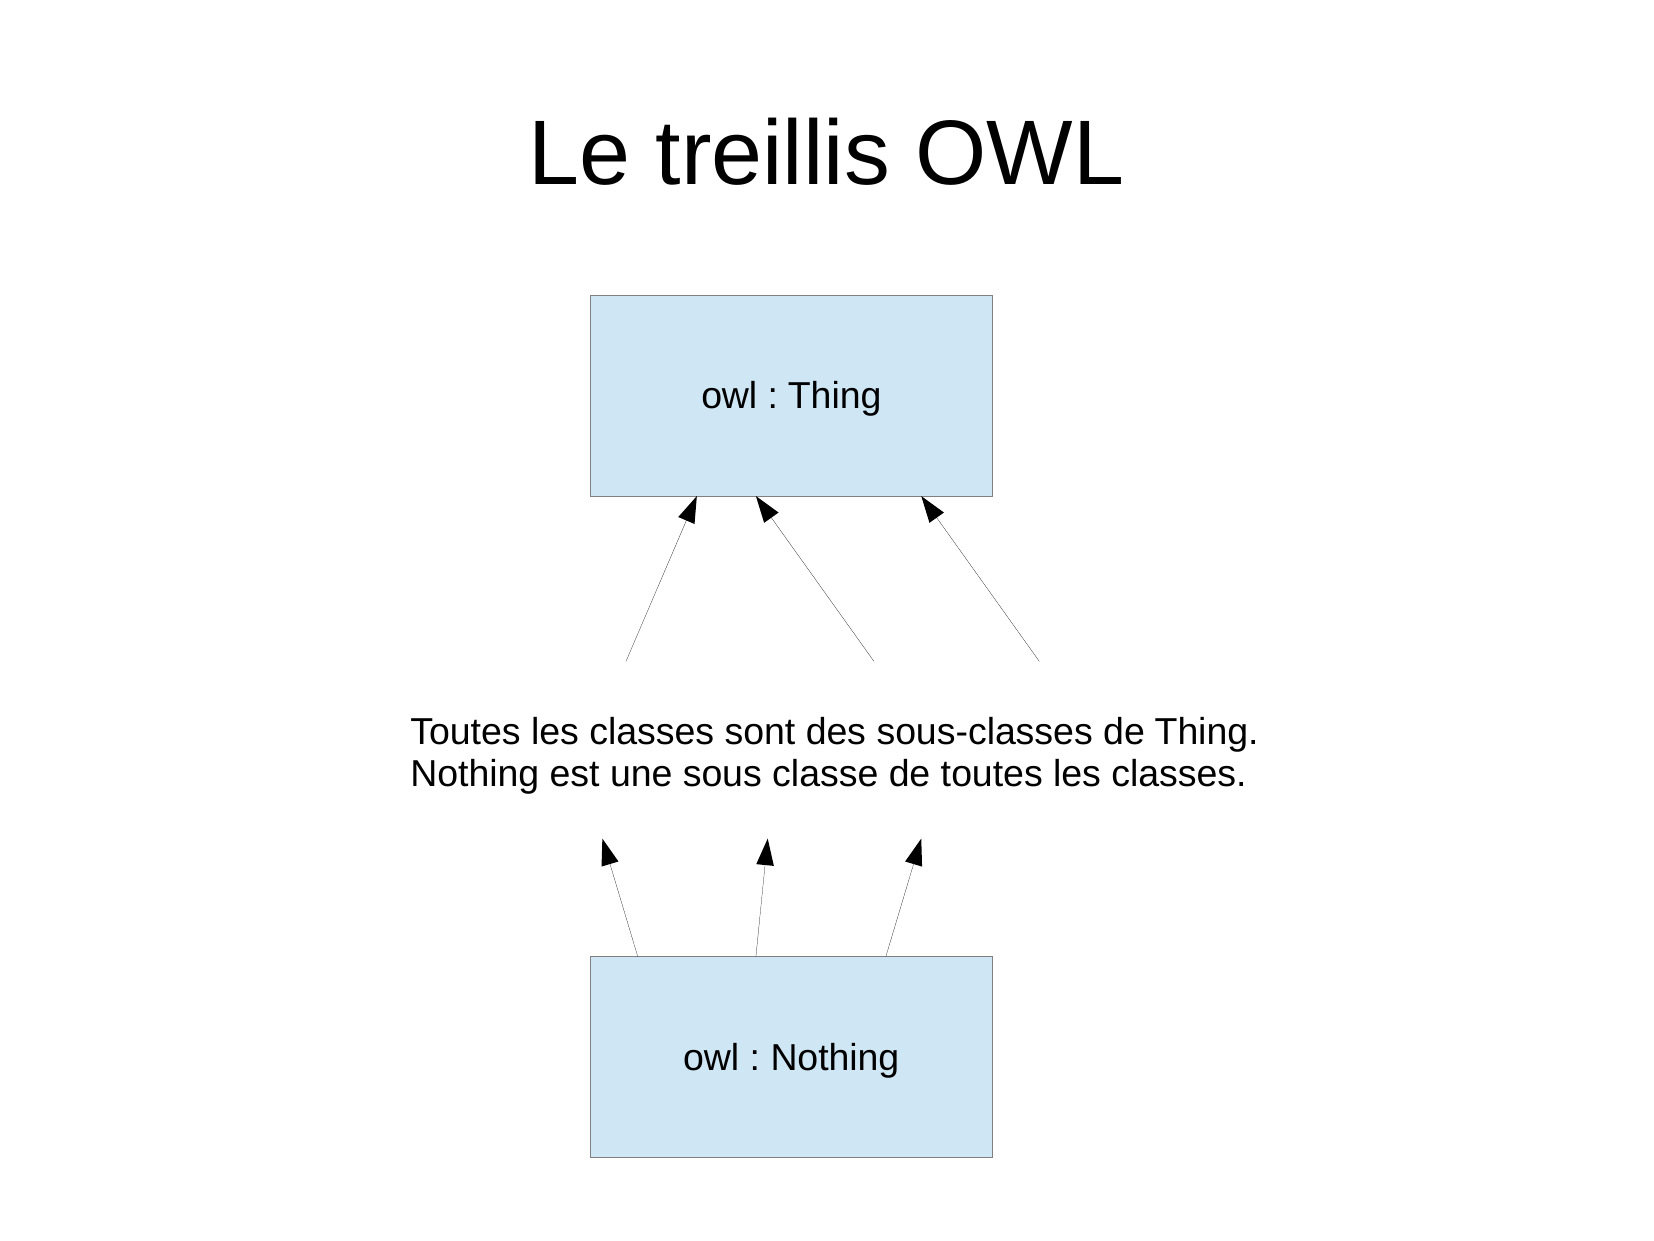

# Le treillis OWL
owl : Thing
Toutes les classes sont des sous-classes de Thing.
Nothing est une sous classe de toutes les classes.
owl : Nothing